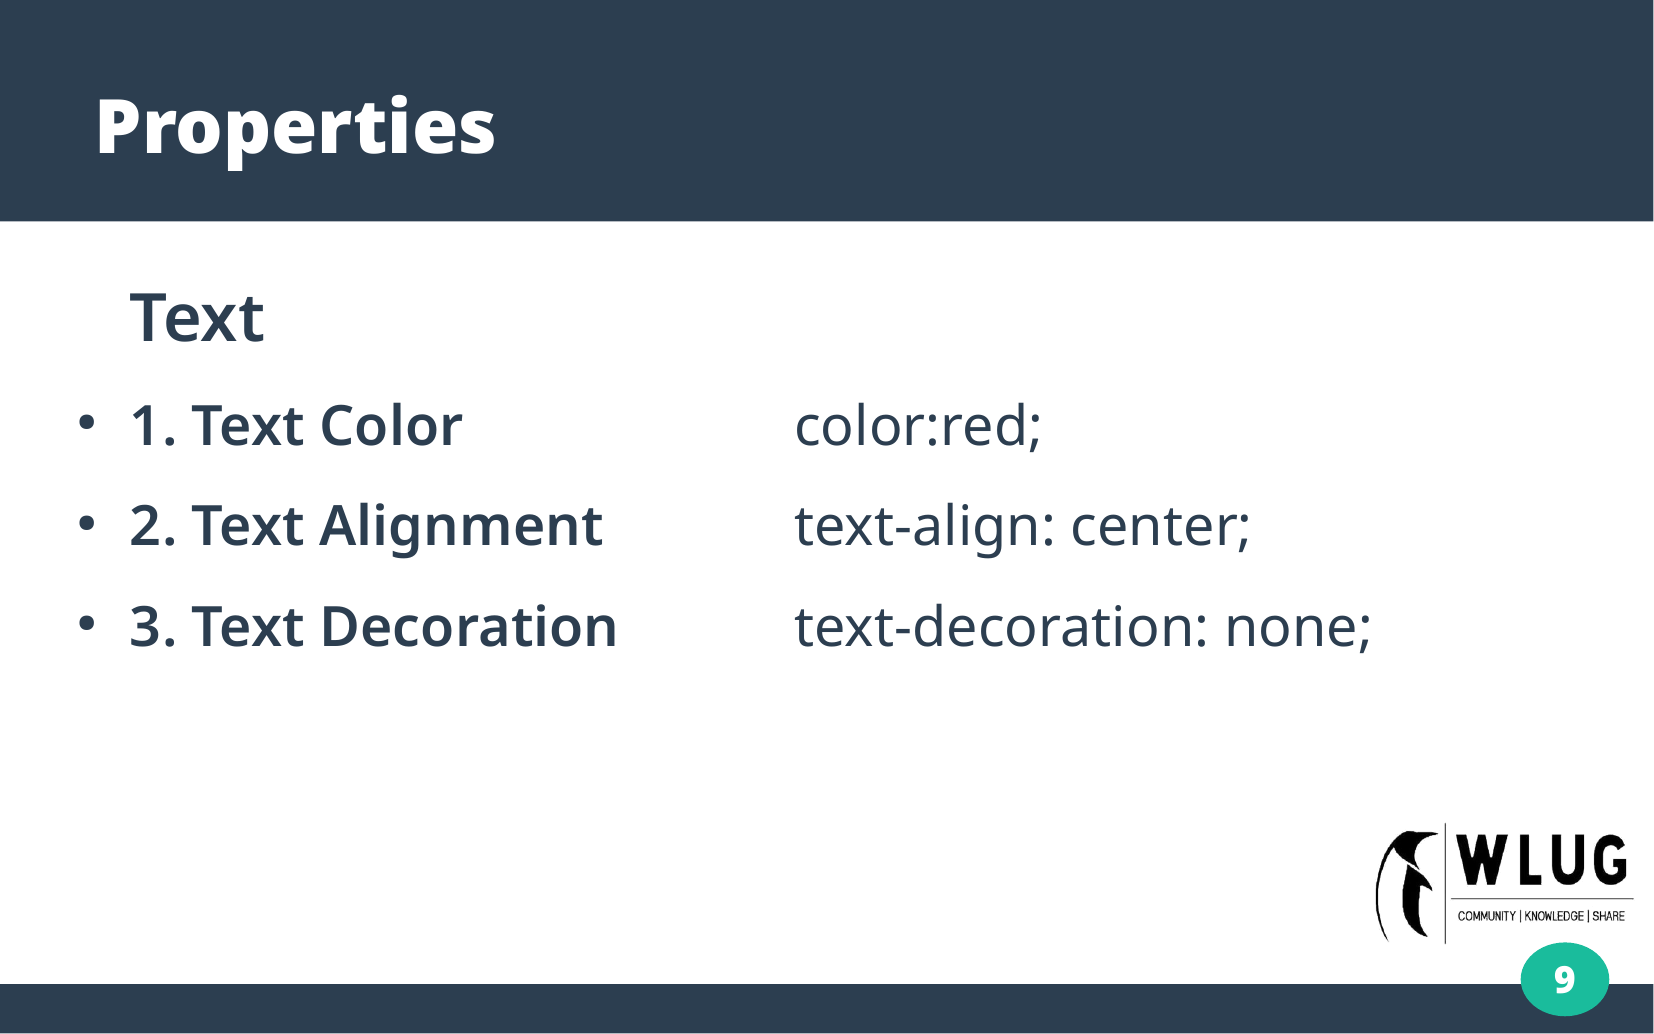

# Properties
Text
1. Text Color					color:red;
2. Text Alignment			text-align: center;
3. Text Decoration			text-decoration: none;
9